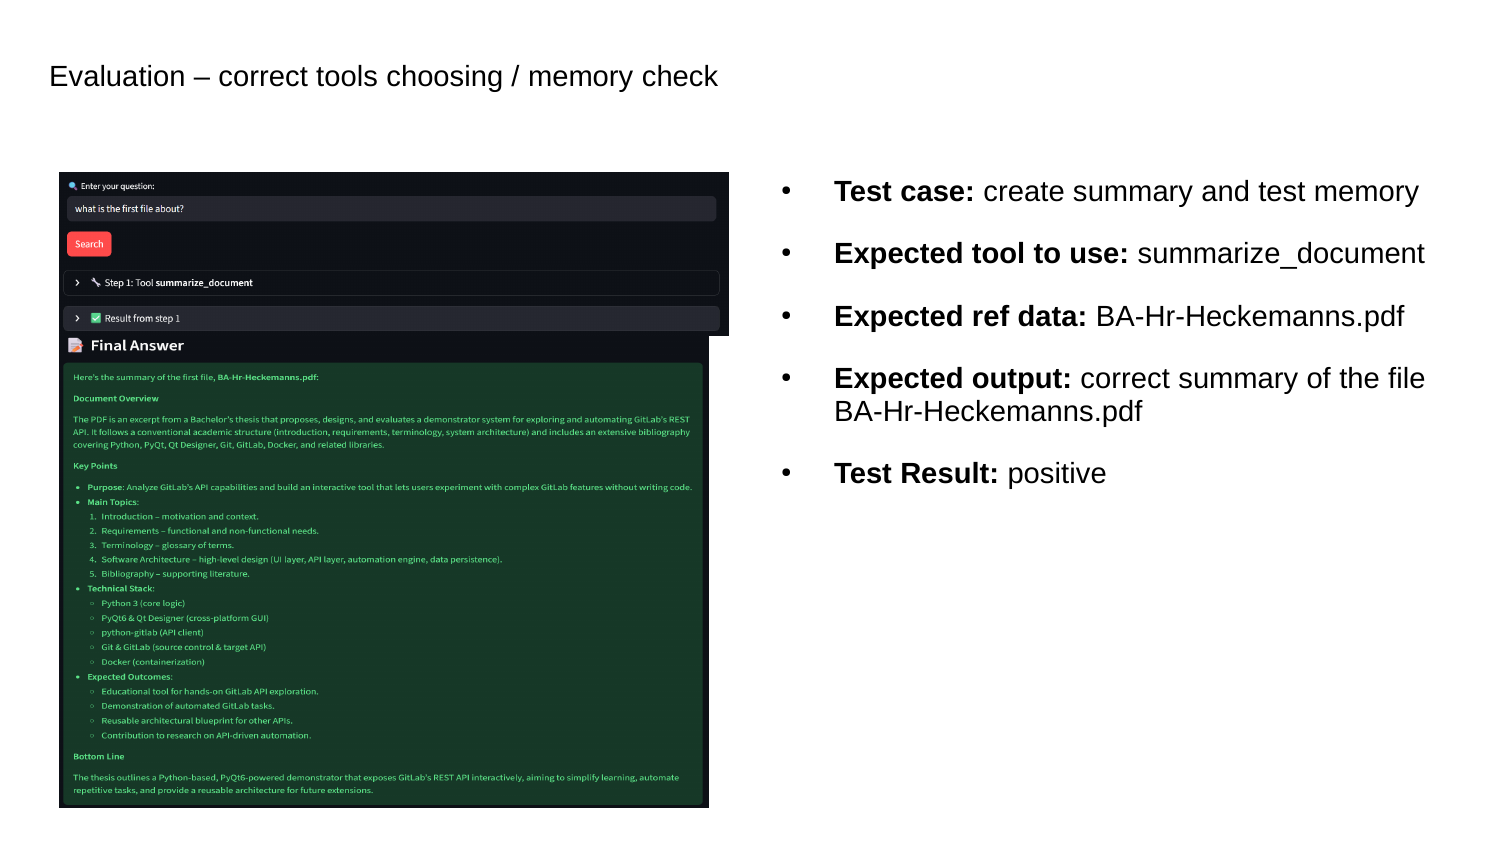

# Evaluation – correct tools choosing / memory check
Test case: create summary and test memory
Expected tool to use: summarize_document
Expected ref data: BA-Hr-Heckemanns.pdf
Expected output: correct summary of the file BA-Hr-Heckemanns.pdf
Test Result: positive